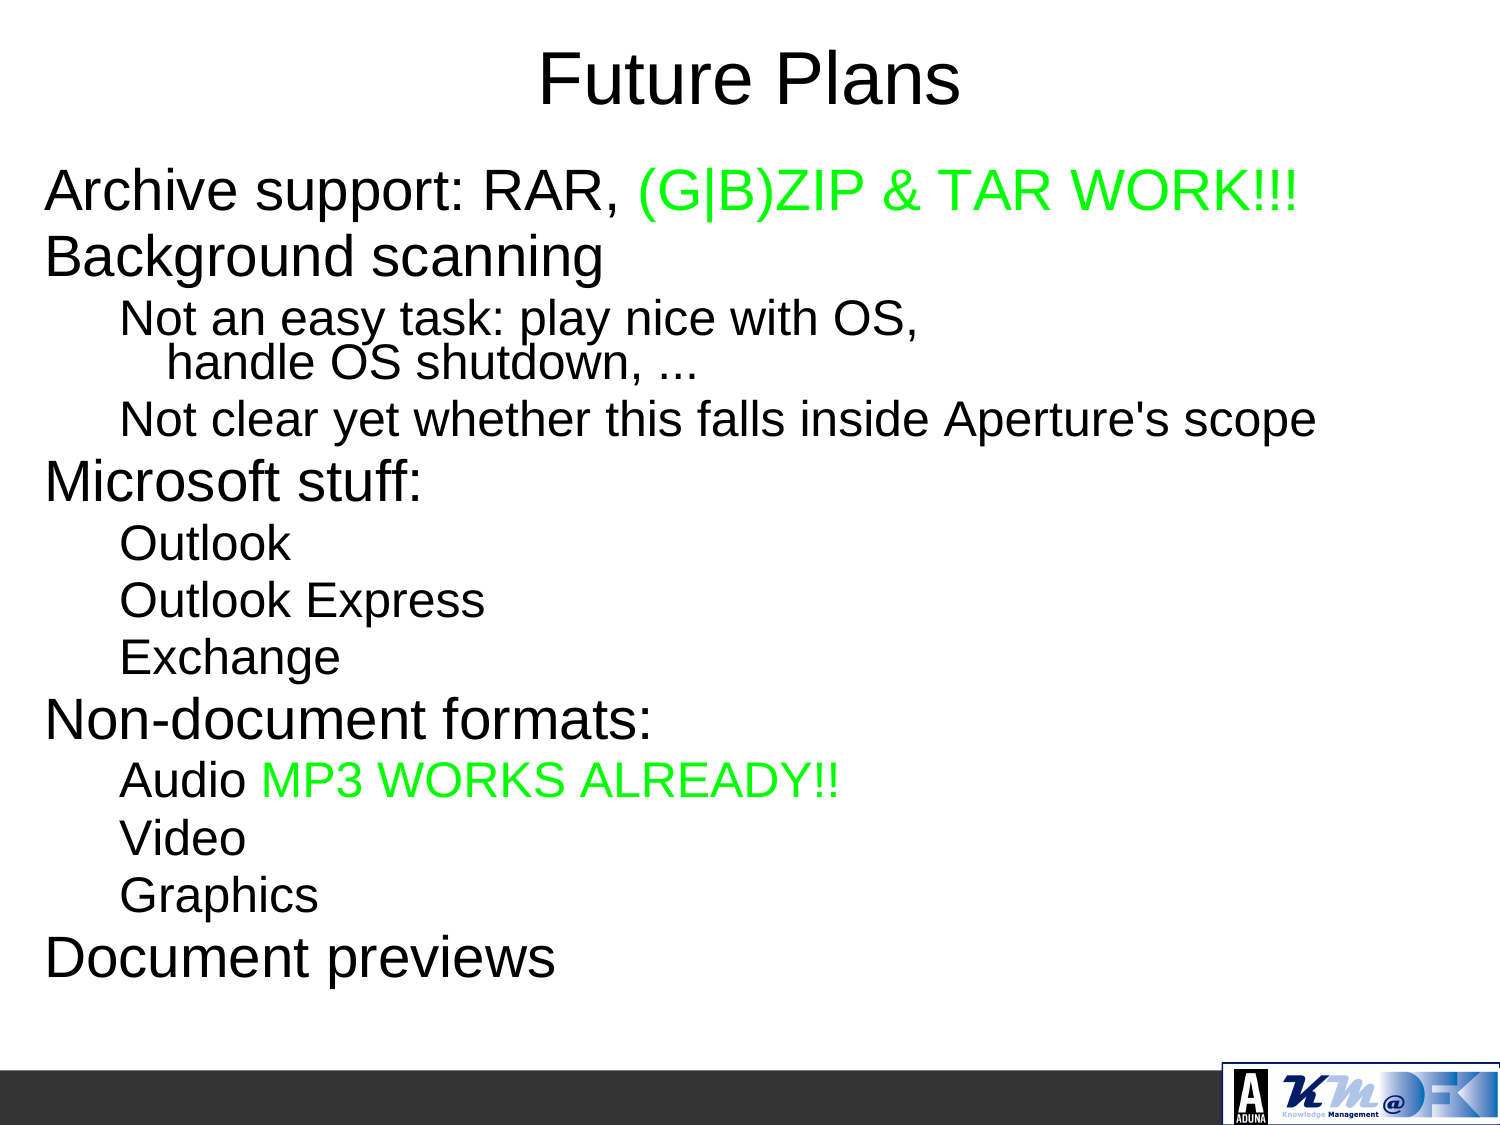

# Future Plans
Archive support: RAR, (G|B)ZIP & TAR WORK!!!
Background scanning
Not an easy task: play nice with OS,
handle OS shutdown, ...
Not clear yet whether this falls inside Aperture's scope
Microsoft stuff:
Outlook
Outlook Express
Exchange
Non-document formats:
Audio MP3 WORKS ALREADY!!
Video
Graphics
Document previews